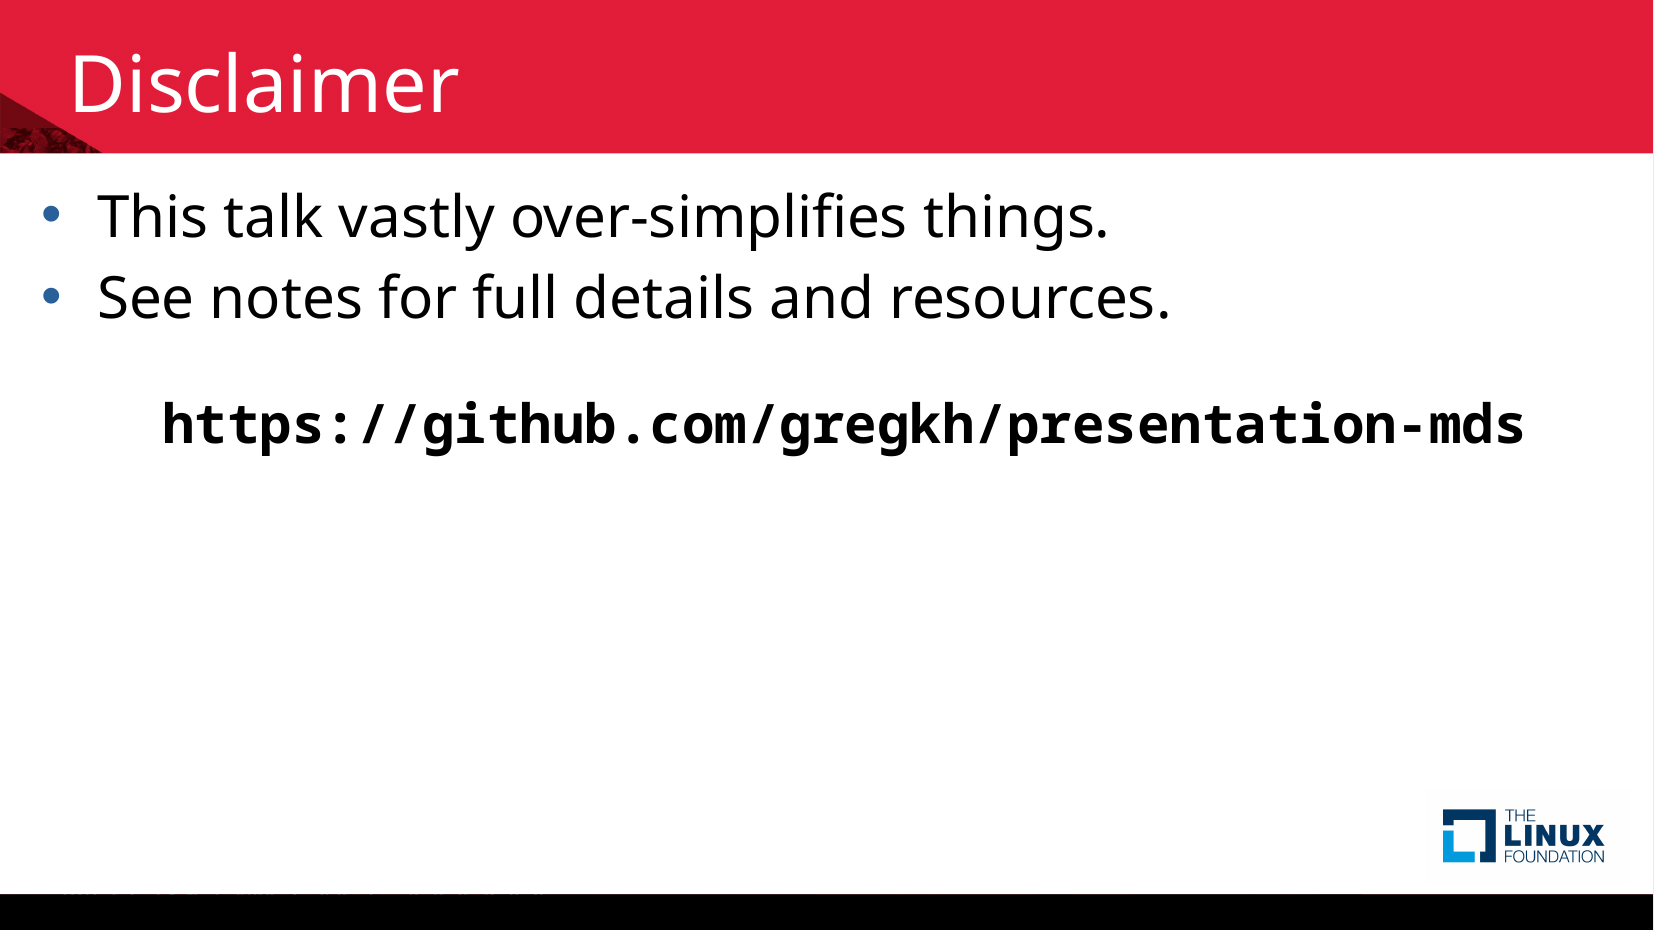

# Disclaimer
This talk vastly over-simplifies things.
See notes for full details and resources.
https://github.com/gregkh/presentation-mds